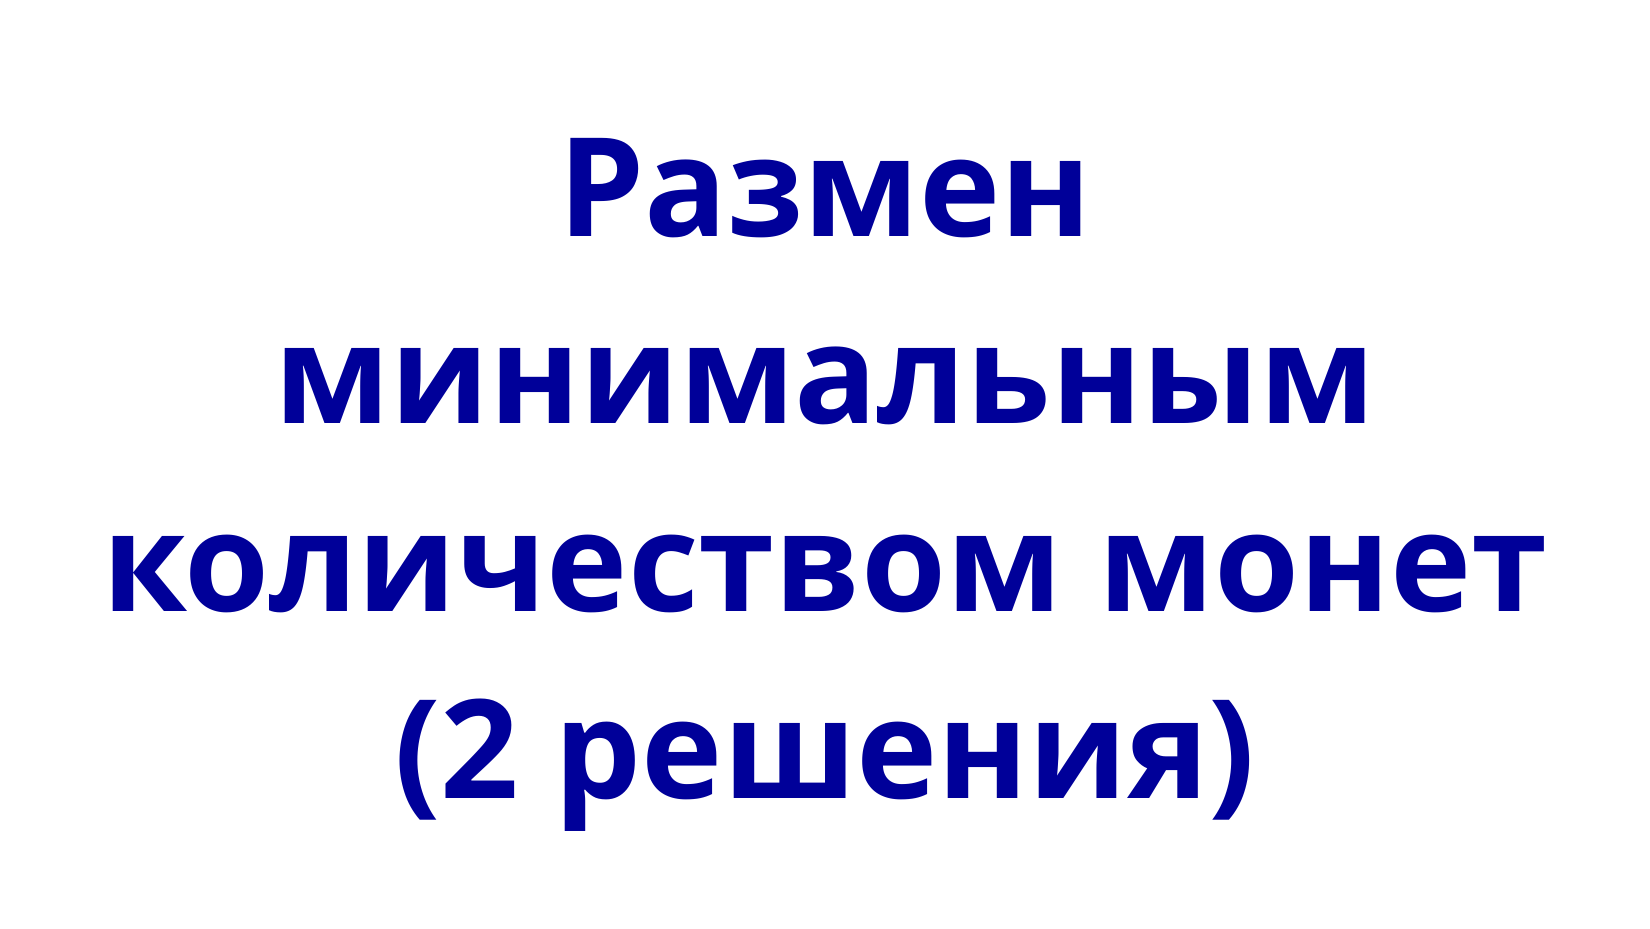

# Размен
минимальным количеством монет
(2 решения)